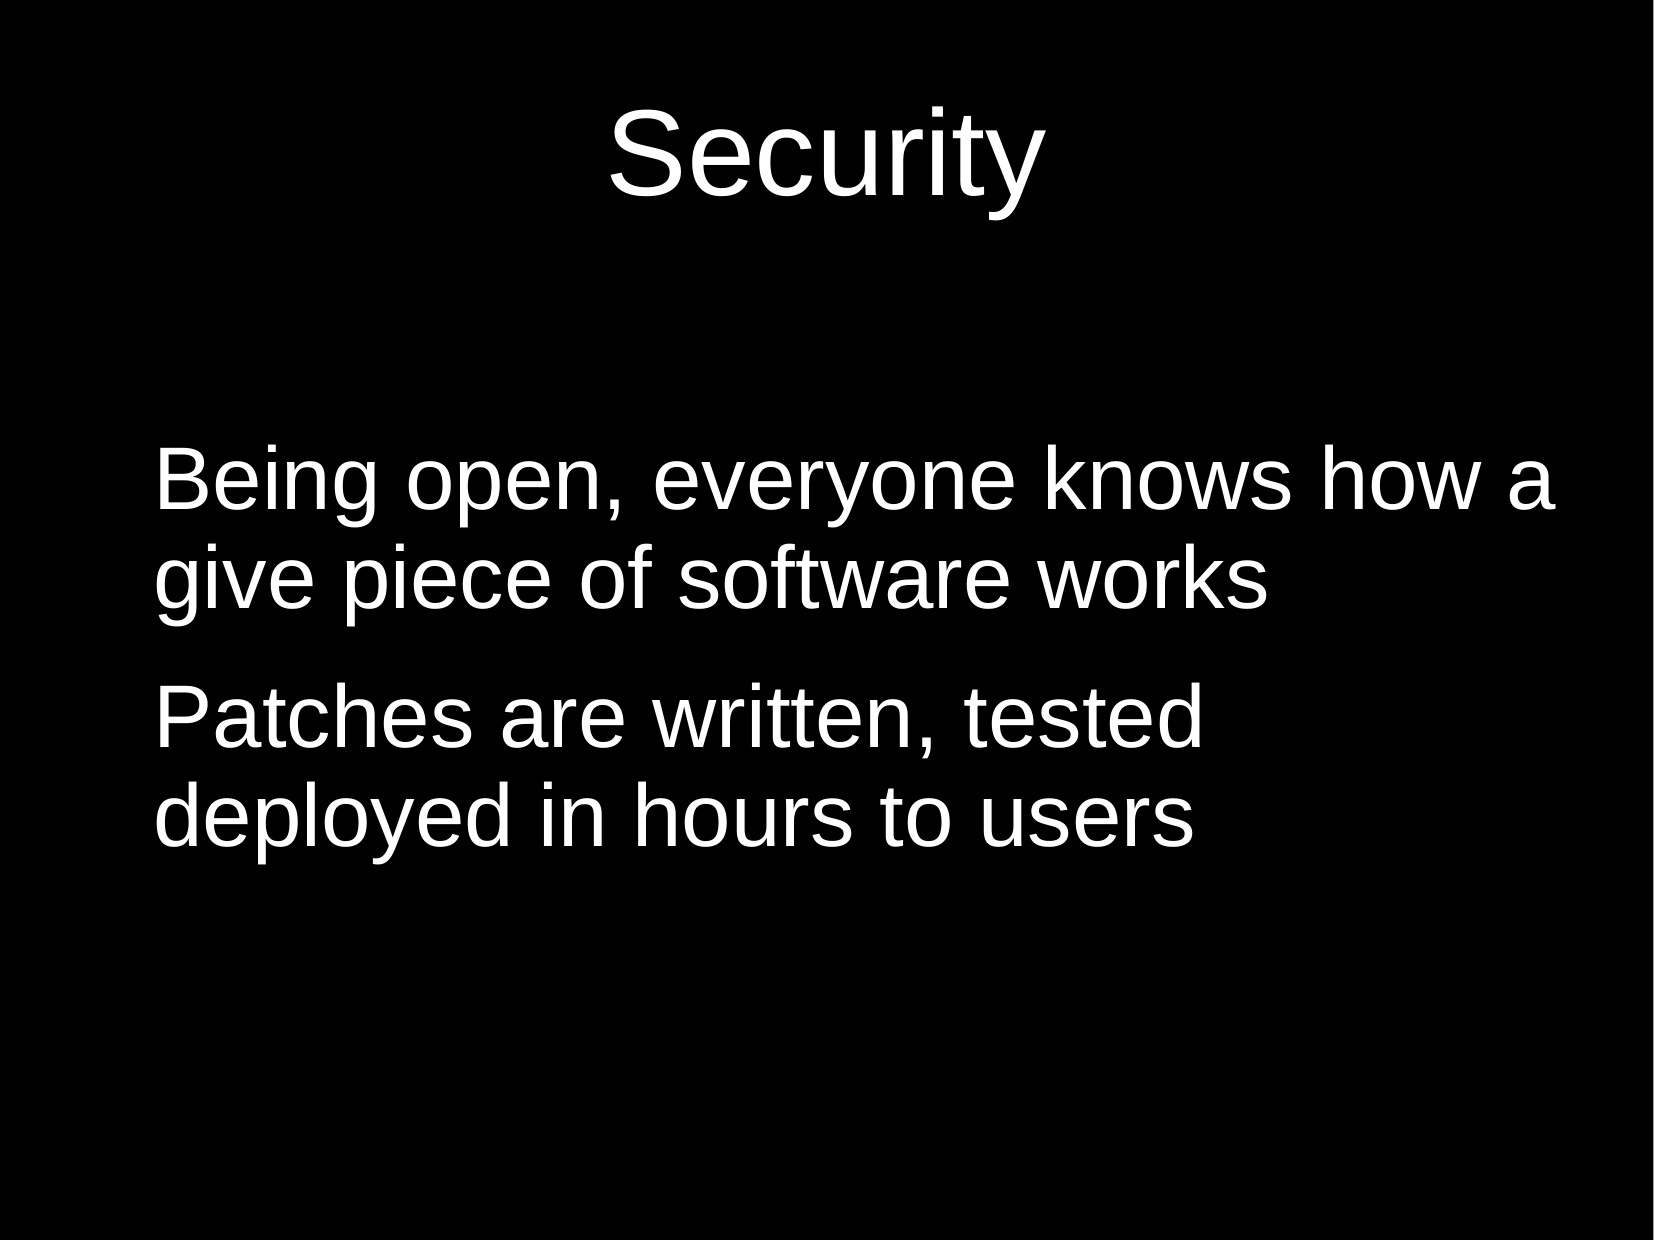

# Security
Being open, everyone knows how a give piece of software works
Patches are written, tested deployed in hours to users